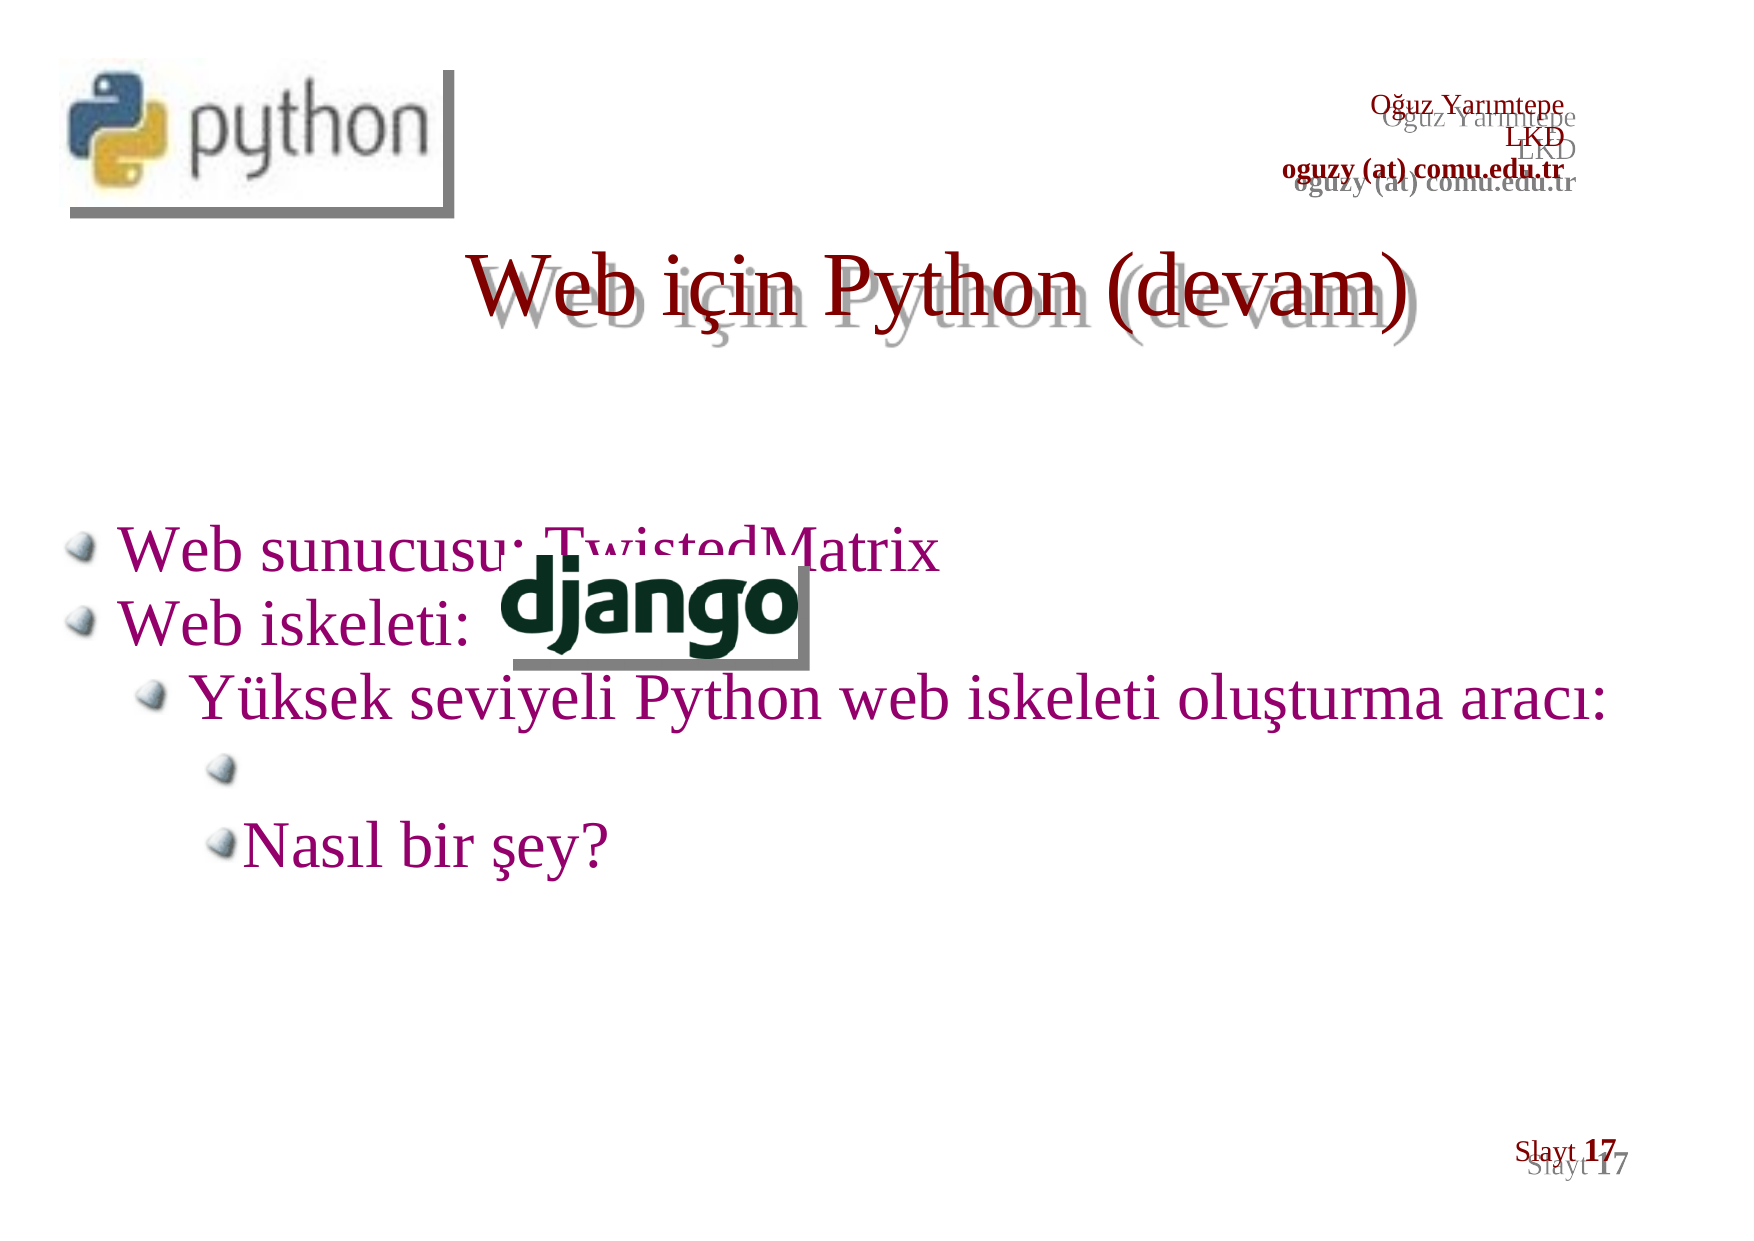

# Web için Python (devam)
 Web sunucusu: TwistedMatrix
 Web iskeleti:
 Yüksek seviyeli Python web iskeleti oluşturma aracı:
Nasıl bir şey?